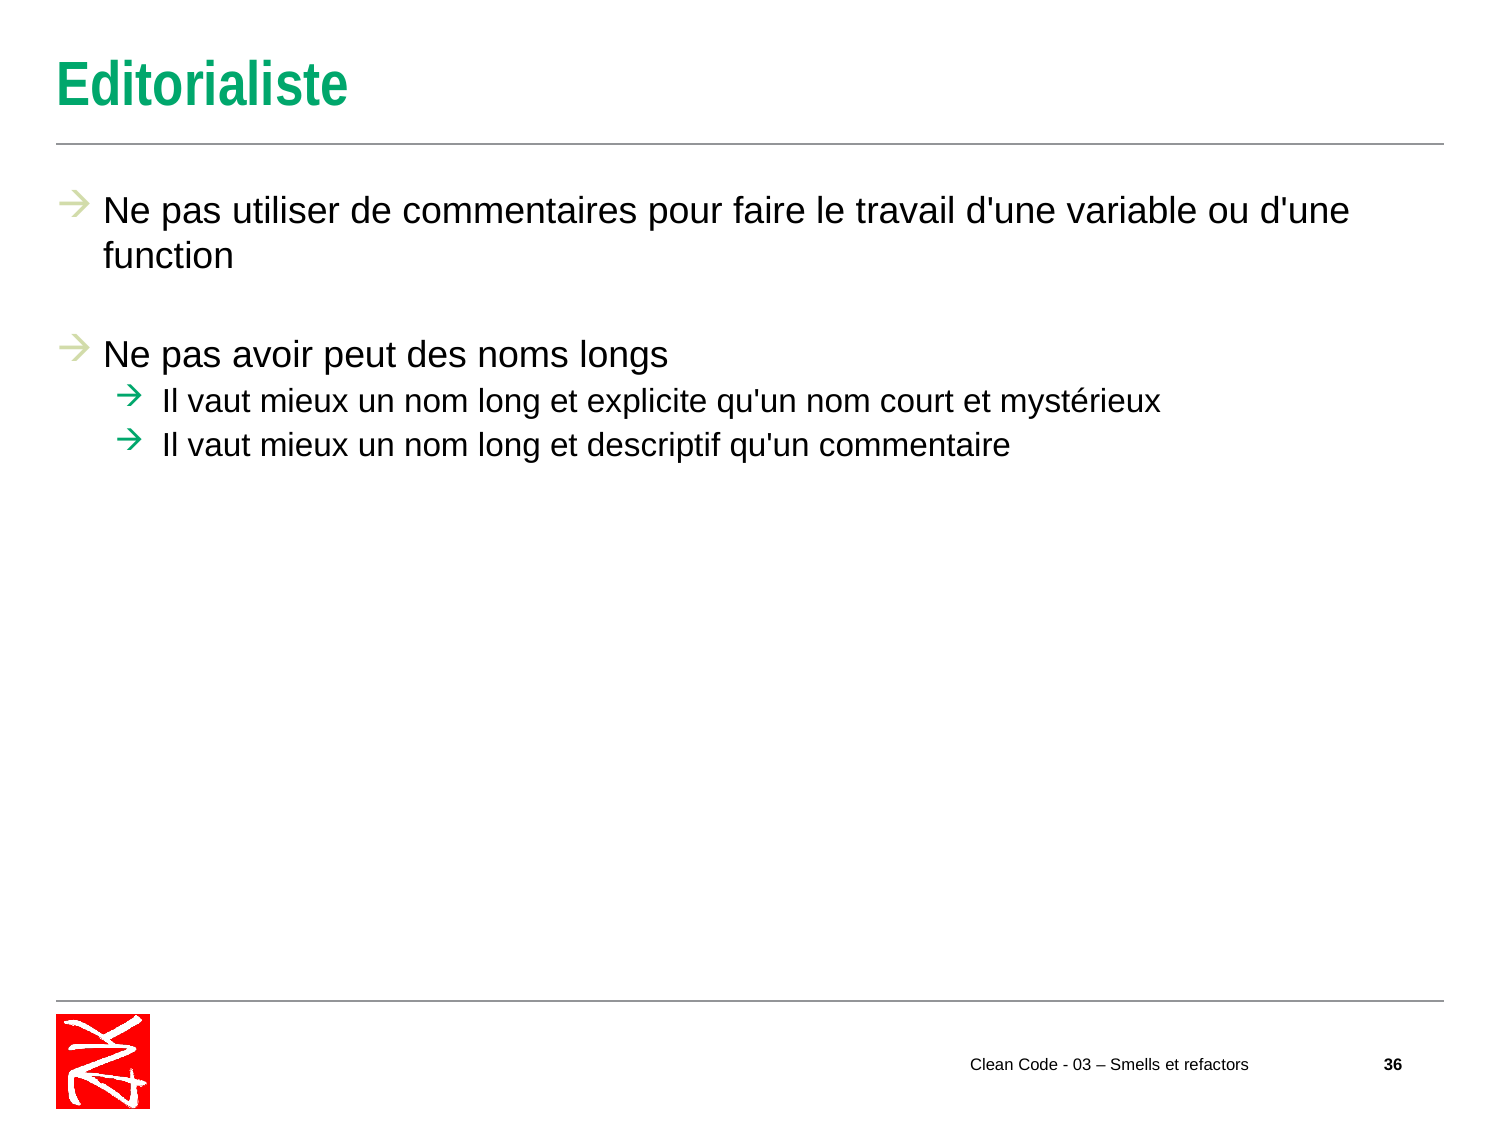

# Editorialiste
Ne pas utiliser de commentaires pour faire le travail d'une variable ou d'une function
Ne pas avoir peut des noms longs
Il vaut mieux un nom long et explicite qu'un nom court et mystérieux
Il vaut mieux un nom long et descriptif qu'un commentaire
Clean Code - 03 – Smells et refactors